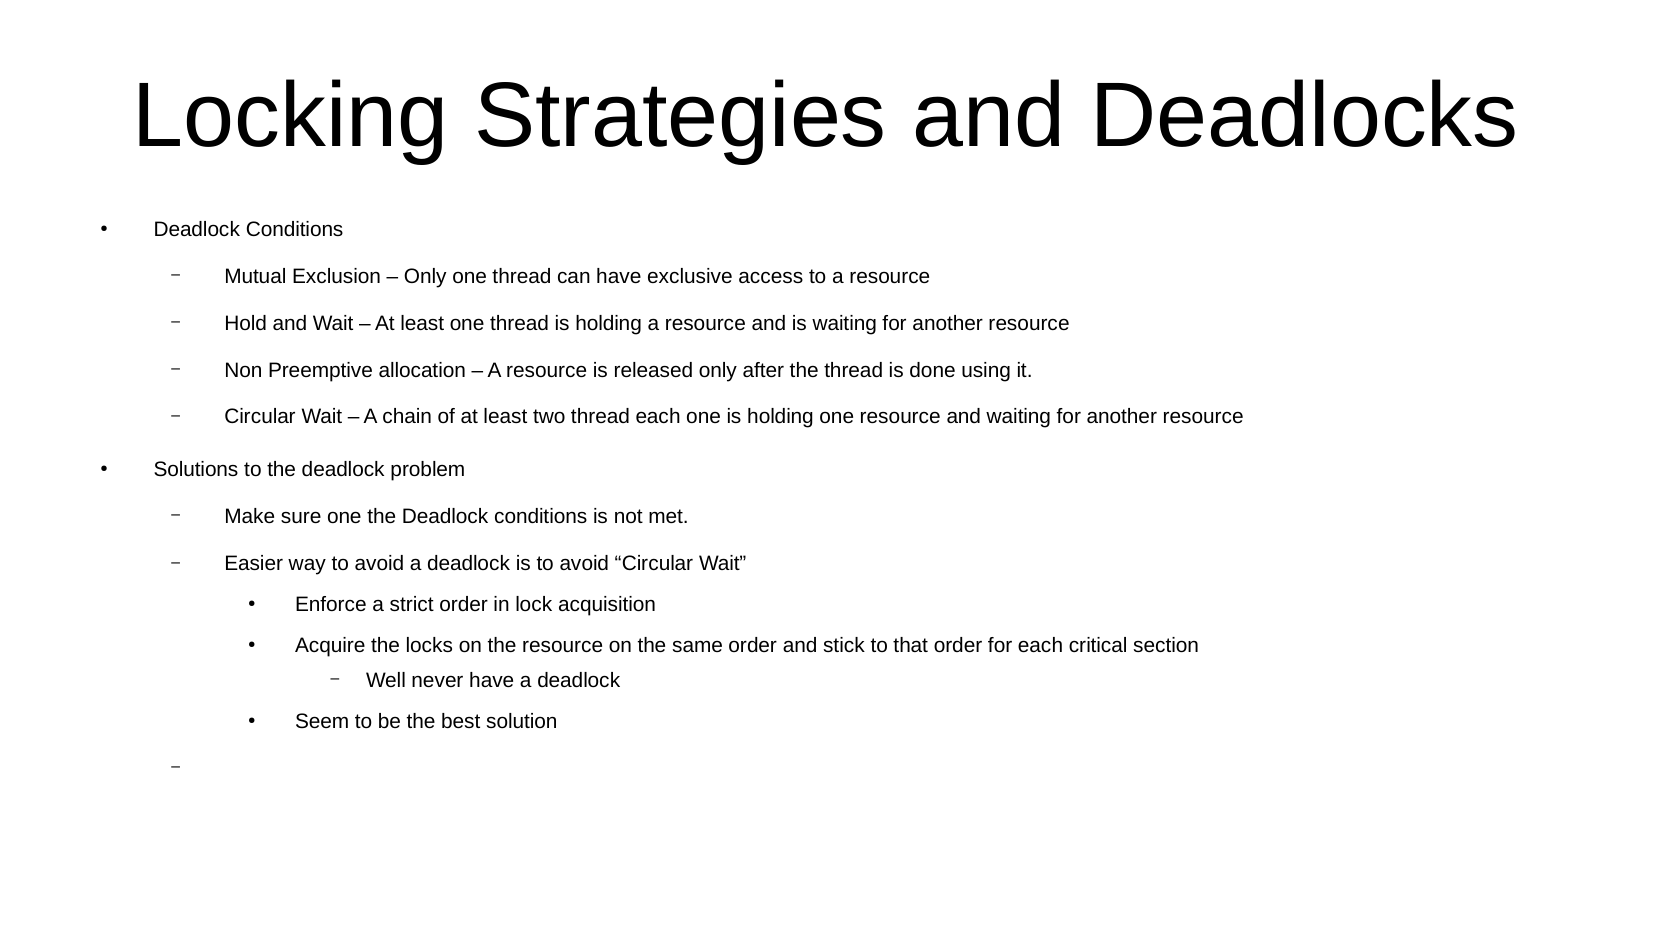

# Locking Strategies and Deadlocks
Deadlock Conditions
Mutual Exclusion – Only one thread can have exclusive access to a resource
Hold and Wait – At least one thread is holding a resource and is waiting for another resource
Non Preemptive allocation – A resource is released only after the thread is done using it.
Circular Wait – A chain of at least two thread each one is holding one resource and waiting for another resource
Solutions to the deadlock problem
Make sure one the Deadlock conditions is not met.
Easier way to avoid a deadlock is to avoid “Circular Wait”
Enforce a strict order in lock acquisition
Acquire the locks on the resource on the same order and stick to that order for each critical section
Well never have a deadlock
Seem to be the best solution